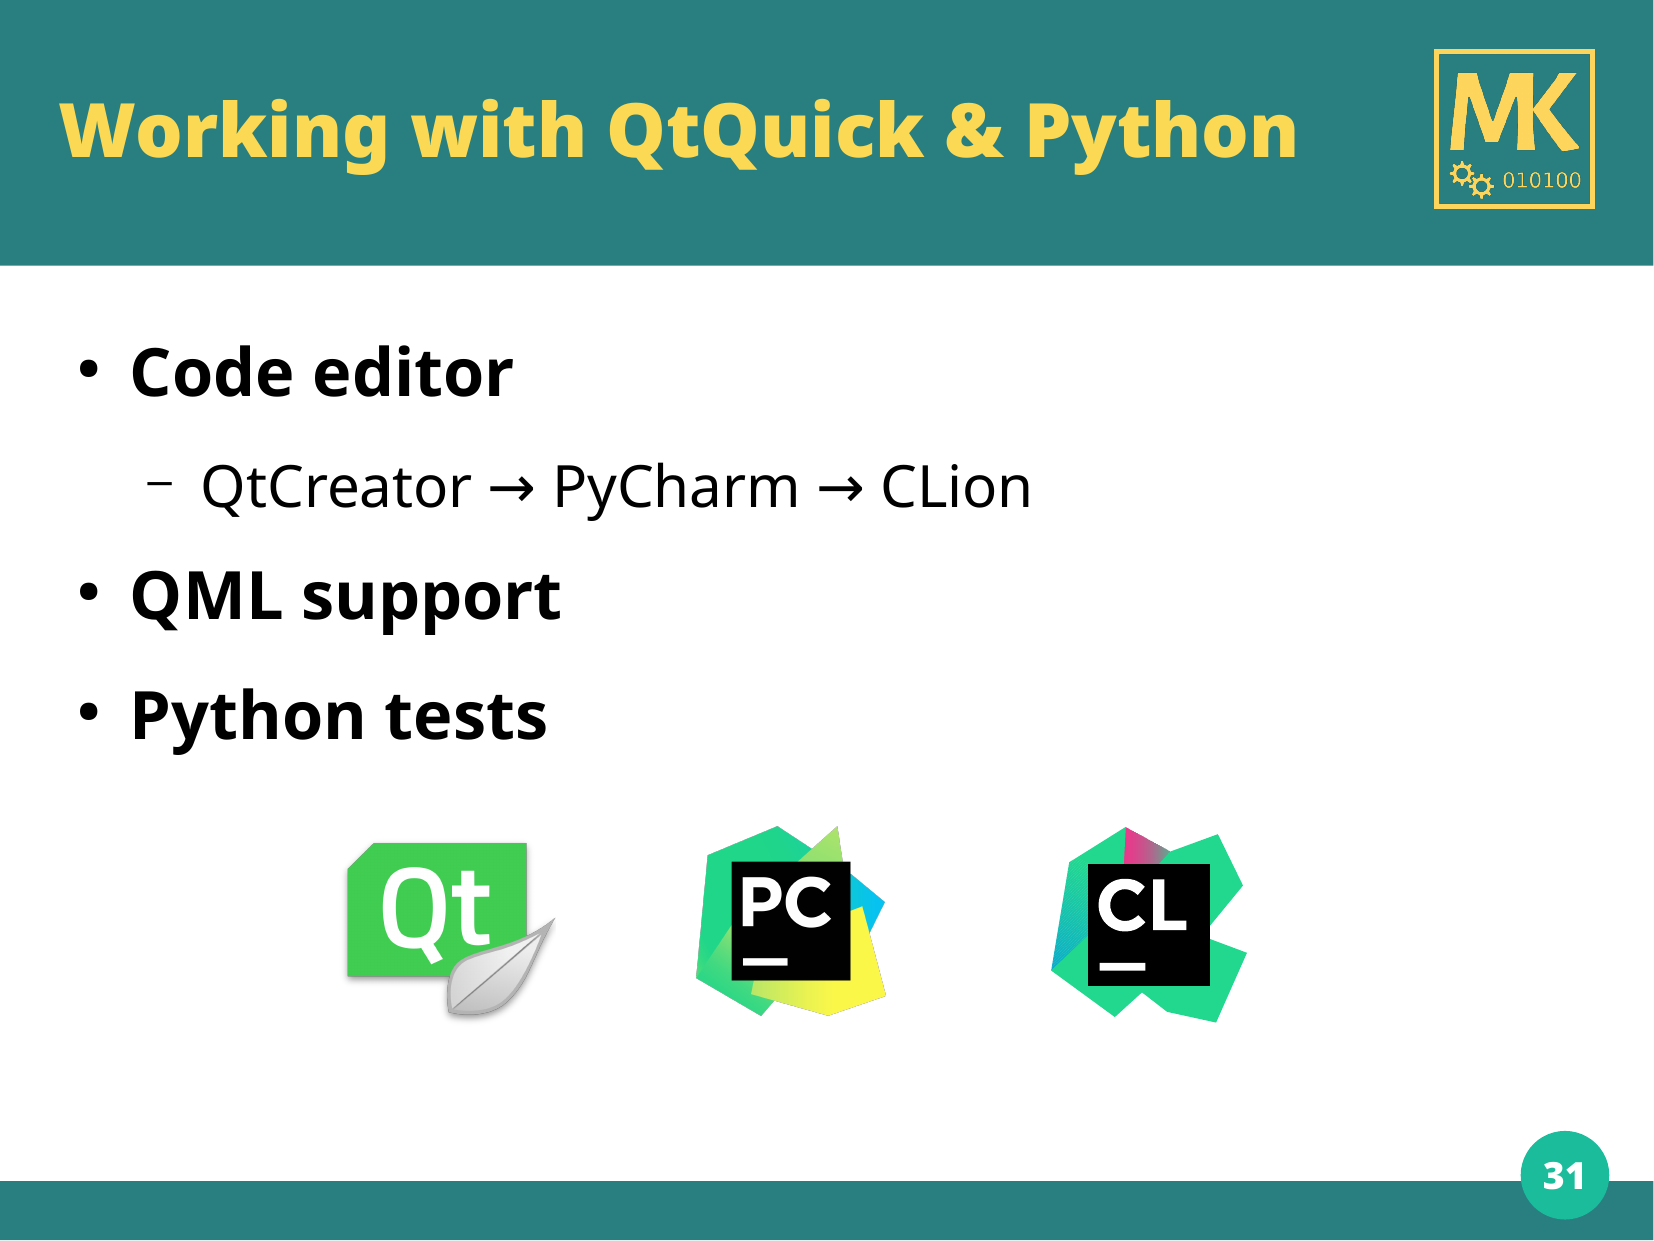

# Working with QtQuick & Python
Code editor
QtCreator → PyCharm → CLion
QML support
Python tests
31